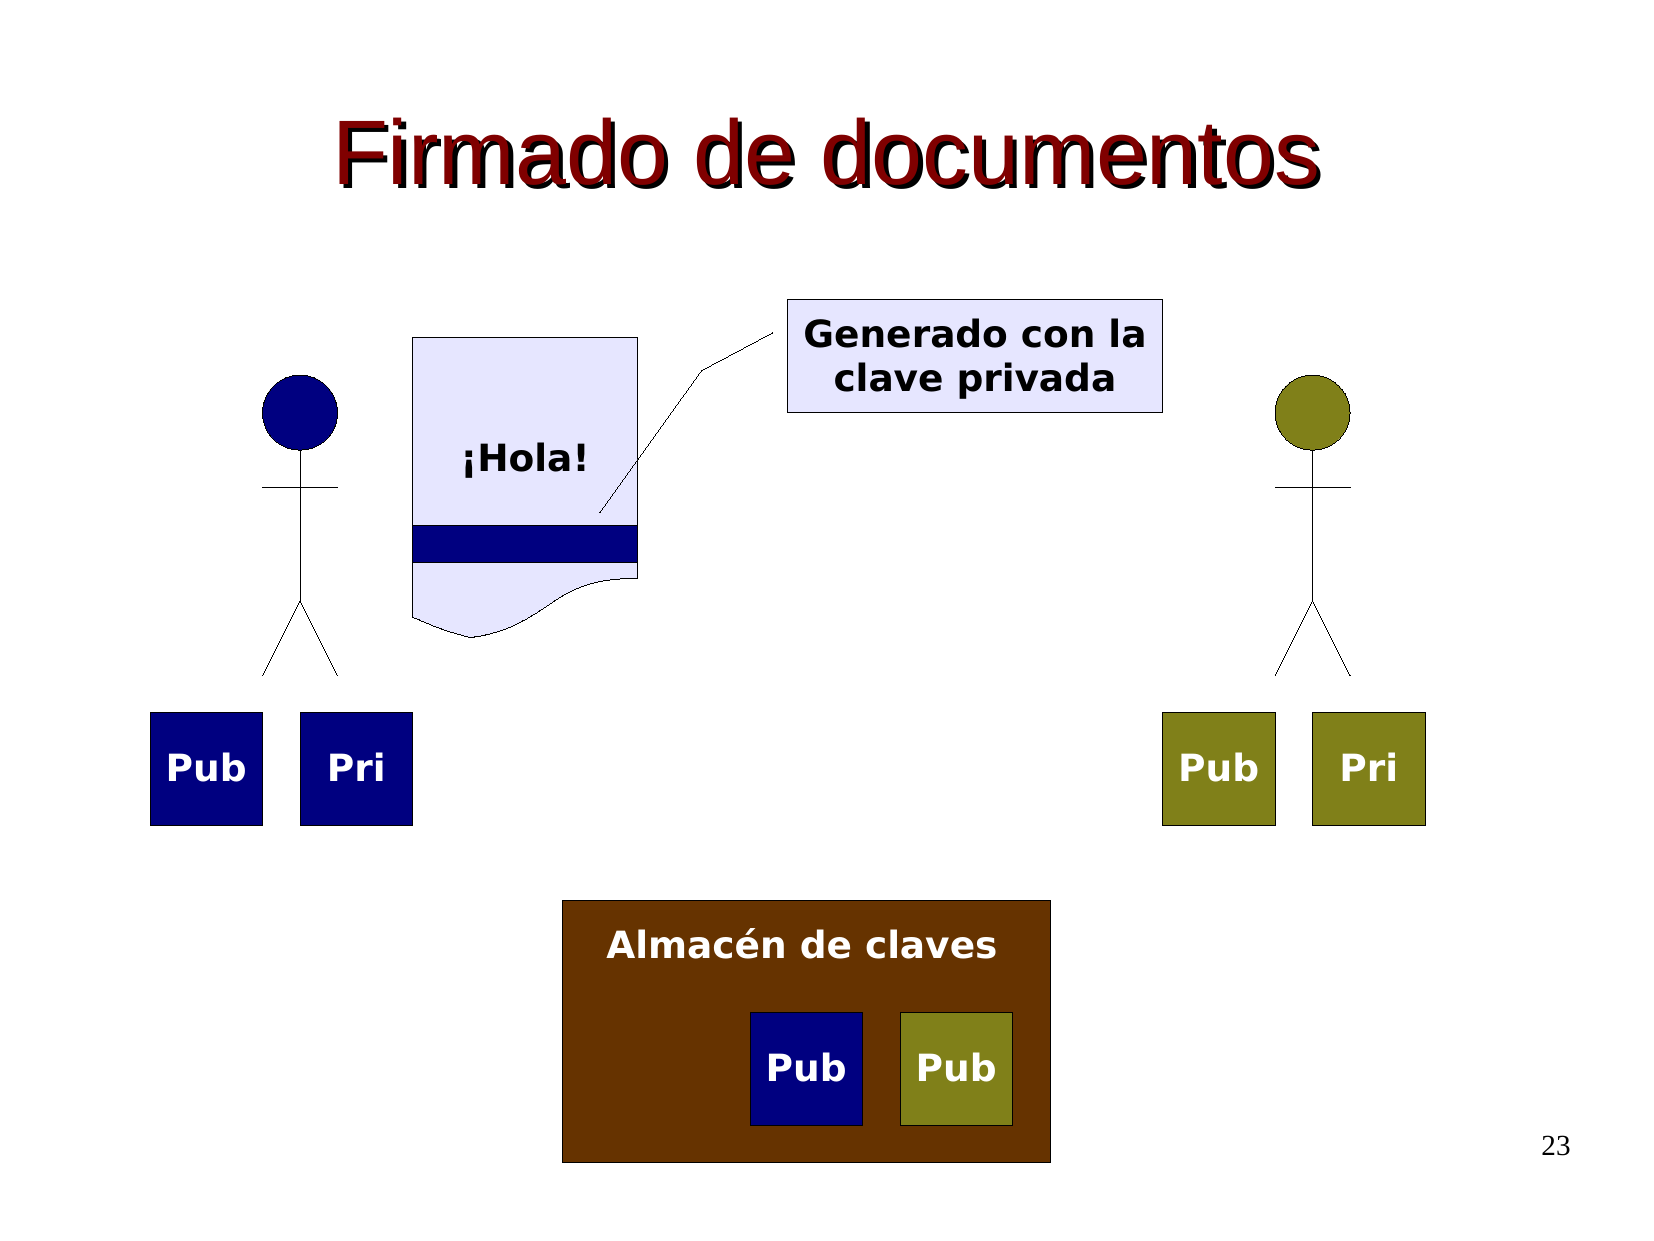

# Firmado de documentos
Generado con la
clave privada
¡Hola!
Pub
Pri
Pub
Pri
Almacén de claves
Pub
Pub
23